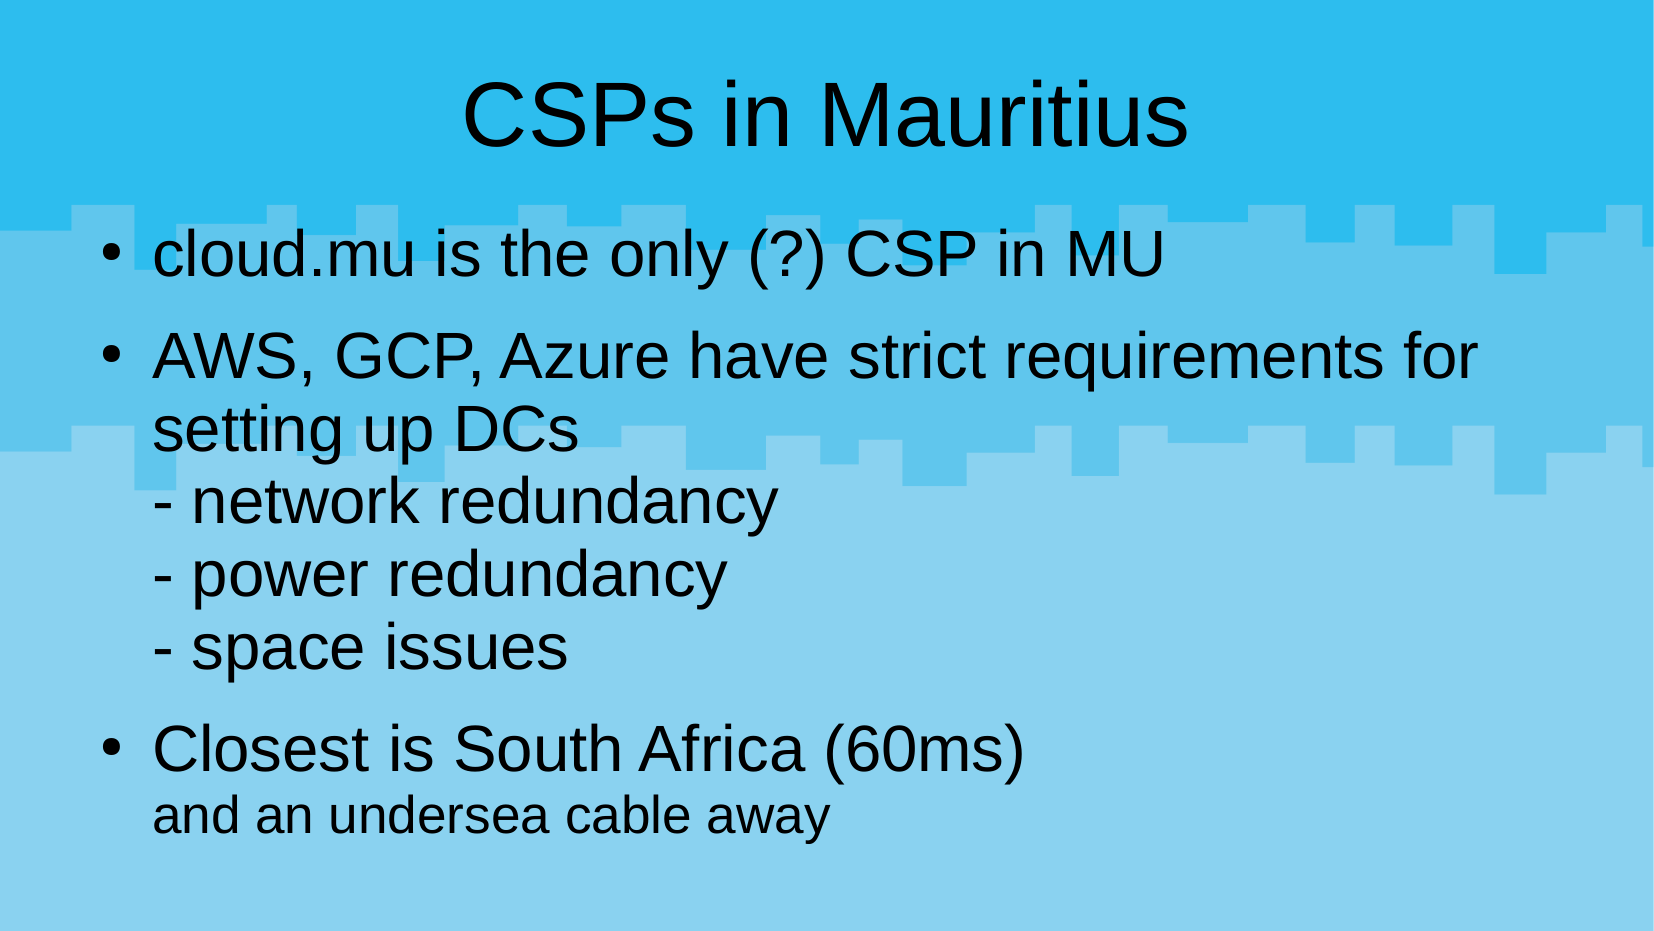

# CSPs in Mauritius
cloud.mu is the only (?) CSP in MU
AWS, GCP, Azure have strict requirements for setting up DCs
- network redundancy
- power redundancy
- space issues
Closest is South Africa (60ms)
and an undersea cable away